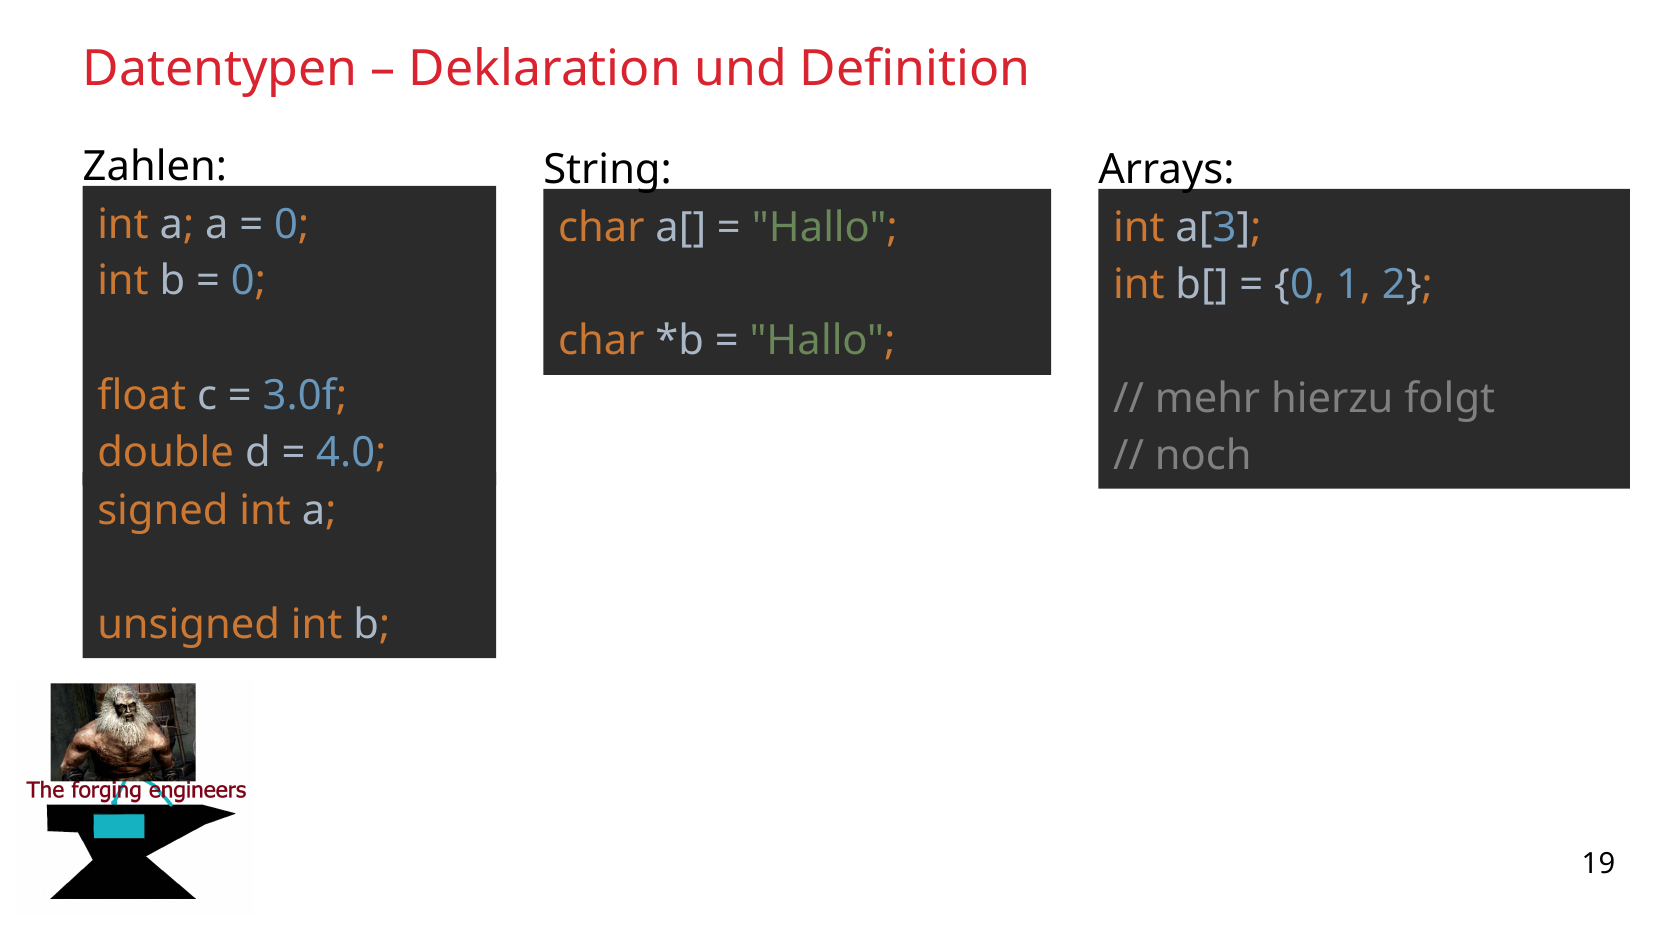

# Datentypen – Deklaration und Definition
Zahlen:
String:
Arrays:
int a; a = 0;
int b = 0;
float c = 3.0f;
double d = 4.0;
char a[] = "Hallo";
char *b = "Hallo";
int a[3];
int b[] = {0, 1, 2};
// mehr hierzu folgt
// noch
signed int a;
unsigned int b;